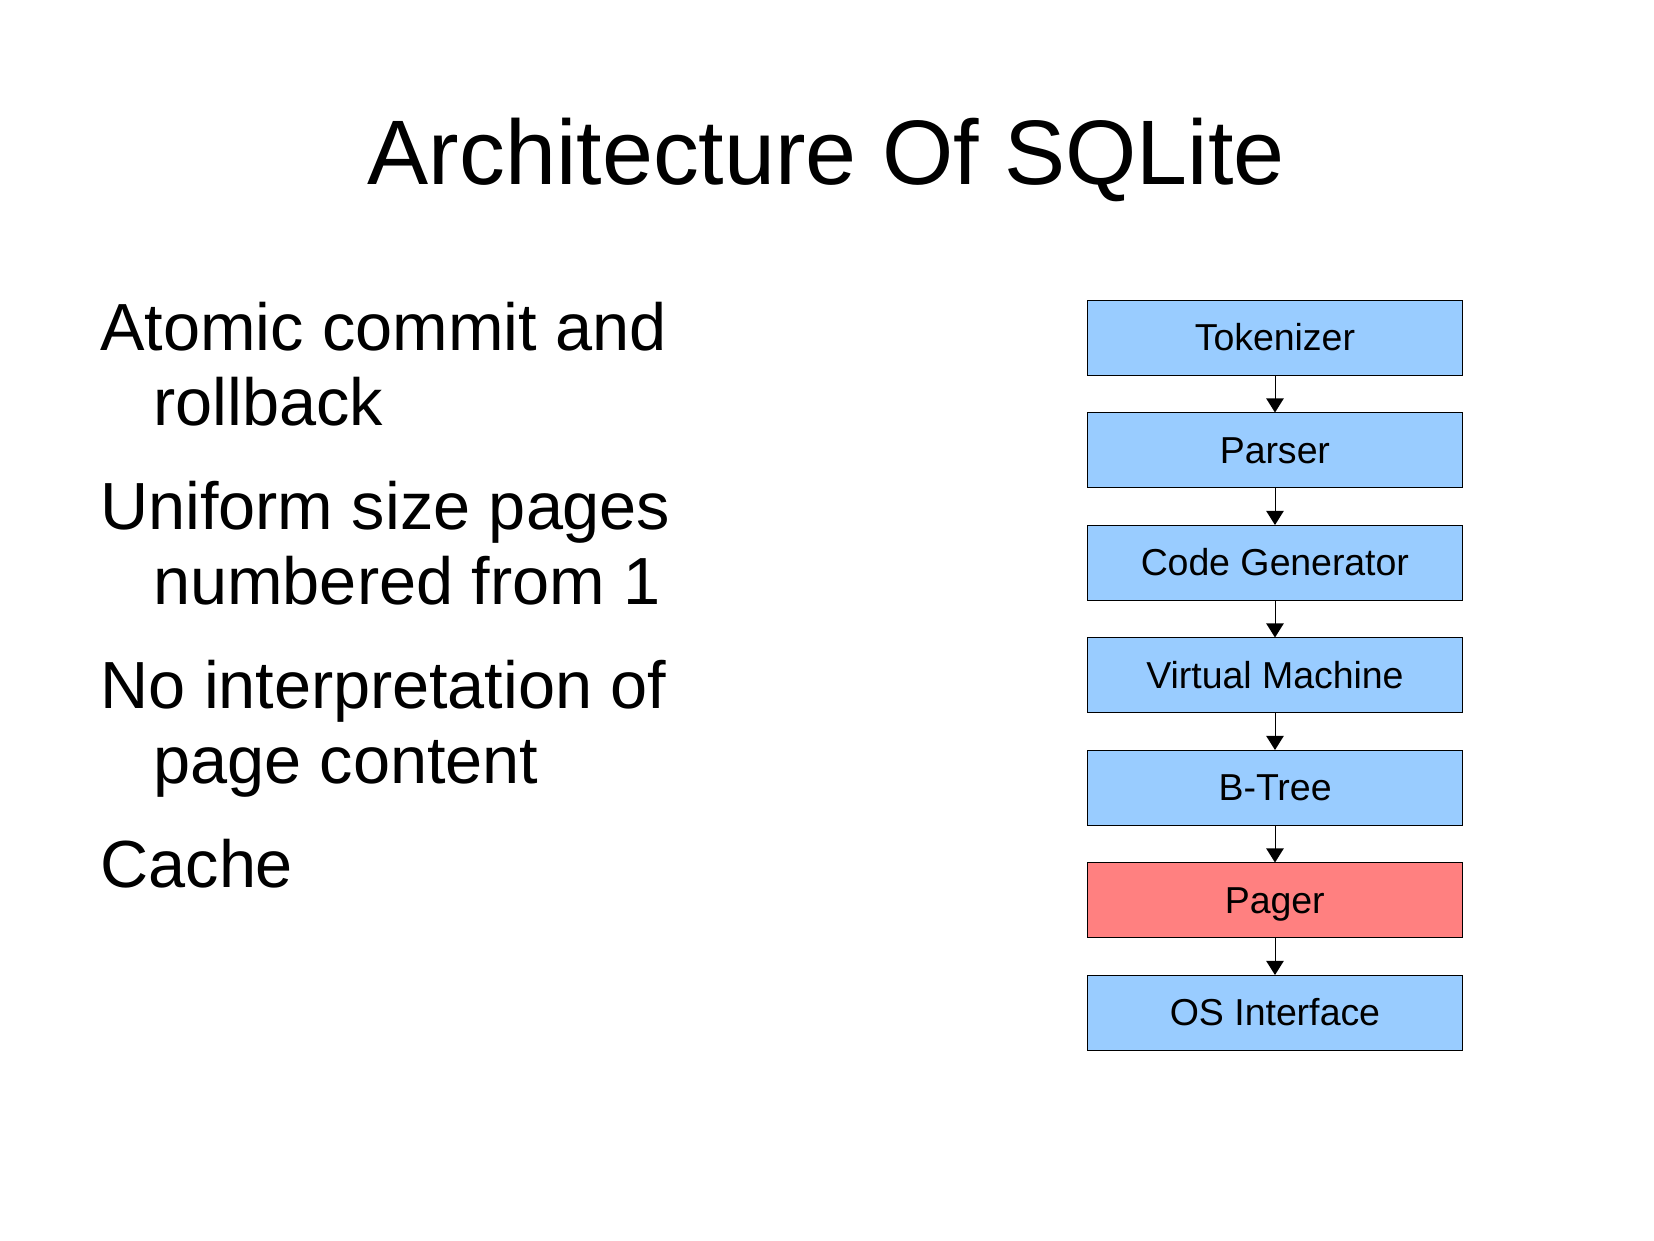

# Architecture Of SQLite
Atomic commit and rollback
Uniform size pages numbered from 1
No interpretation of page content
Cache
Tokenizer
Parser
Code Generator
Virtual Machine
B-Tree
Pager
OS Interface